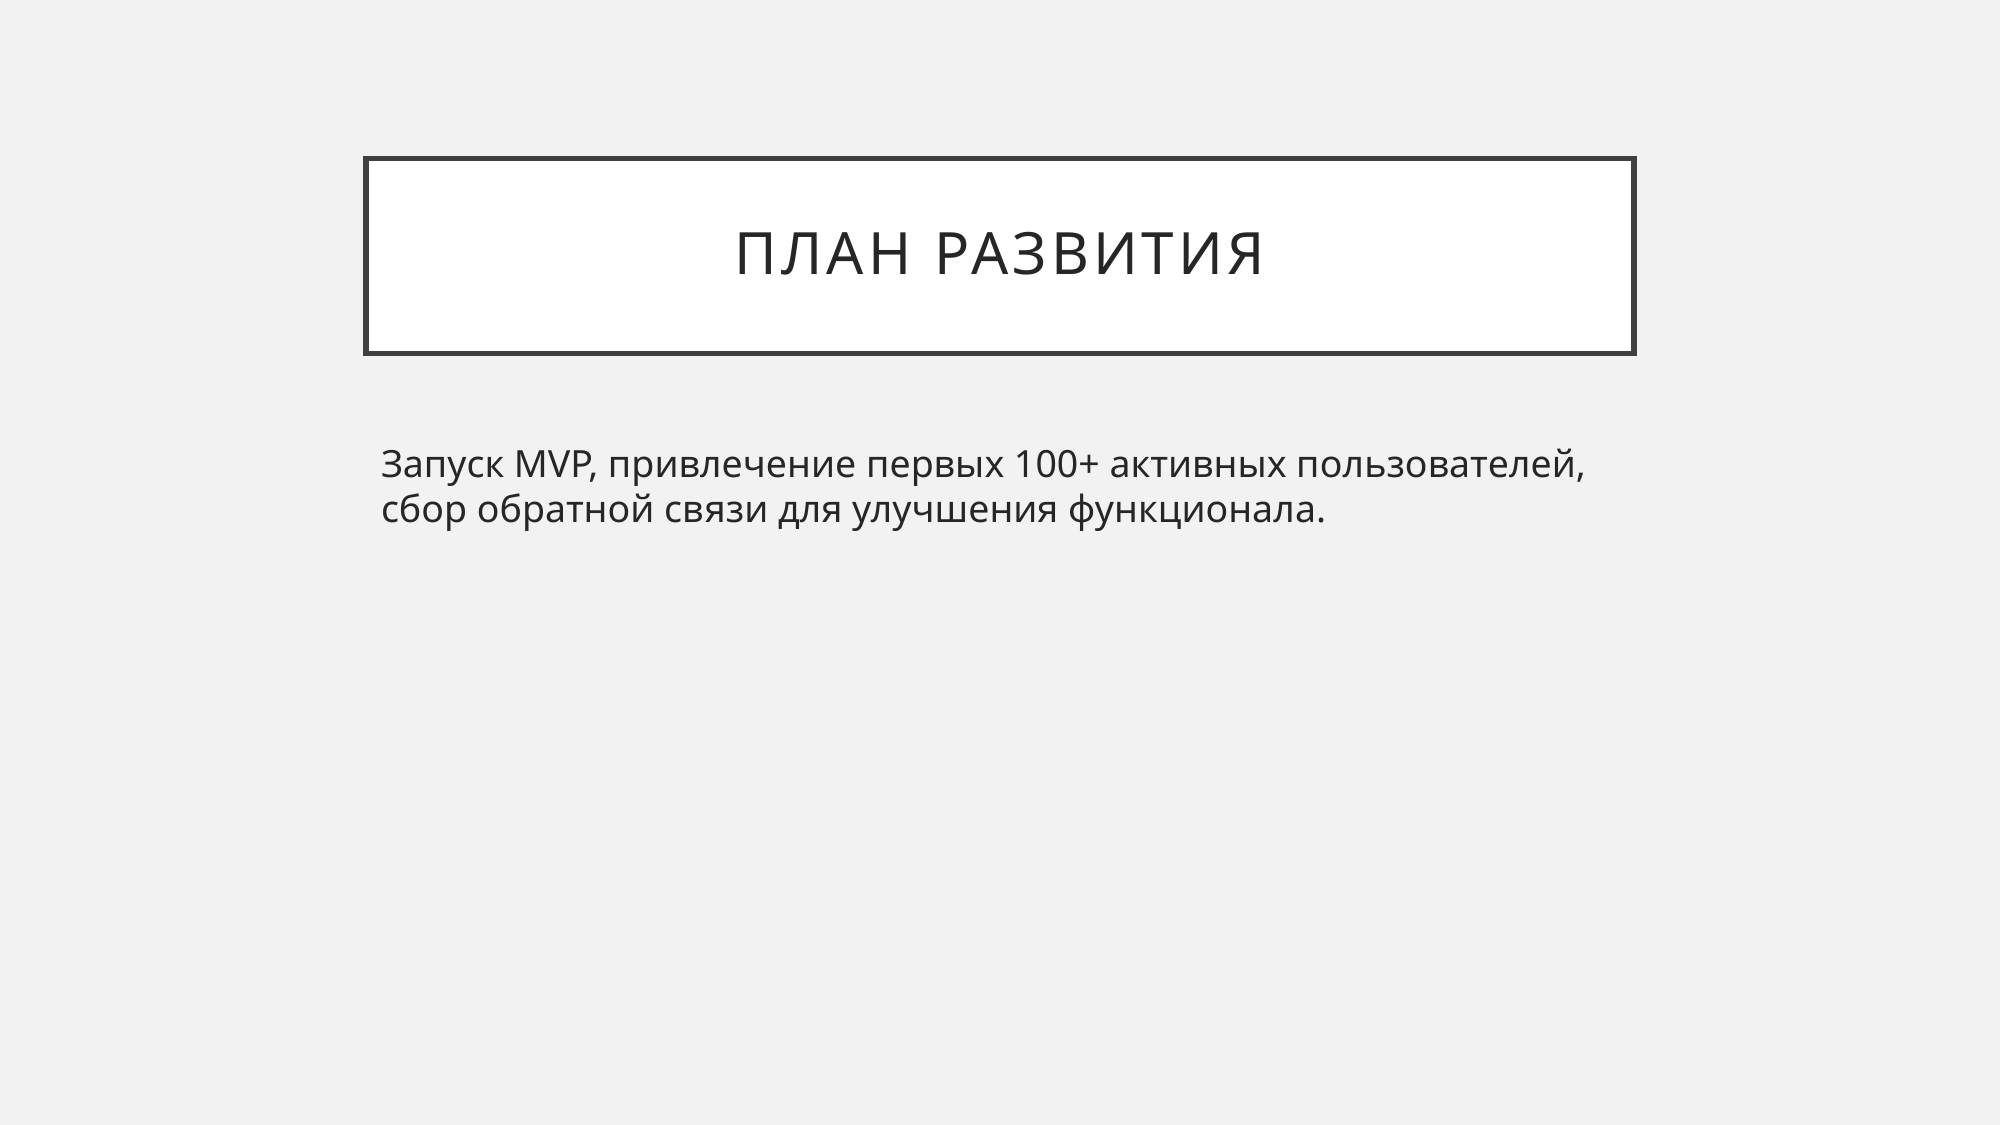

# План развития
Запуск MVP, привлечение первых 100+ активных пользователей, сбор обратной связи для улучшения функционала.